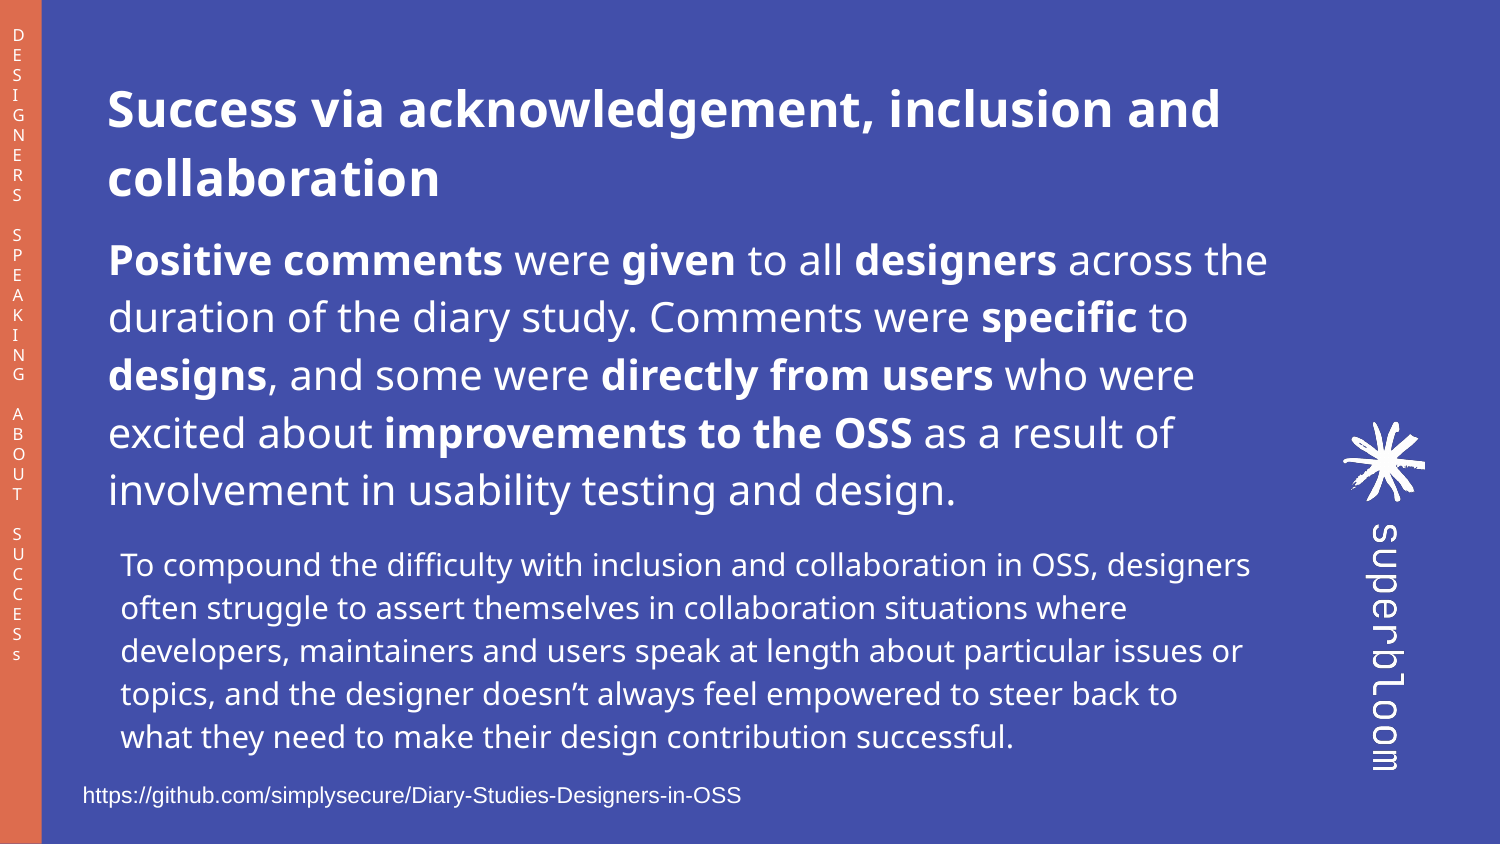

D
E
S
I
G
N
E
R
S
S
P
E
A
K
I
N
G
A
B
O
U
T
S
U
C
C
E
S
s
Success via acknowledgement, inclusion and collaboration
Positive comments were given to all designers across the duration of the diary study. Comments were specific to designs, and some were directly from users who were excited about improvements to the OSS as a result of involvement in usability testing and design.
To compound the difficulty with inclusion and collaboration in OSS, designers often struggle to assert themselves in collaboration situations where developers, maintainers and users speak at length about particular issues or topics, and the designer doesn’t always feel empowered to steer back to what they need to make their design contribution successful.
https://github.com/simplysecure/Diary-Studies-Designers-in-OSS